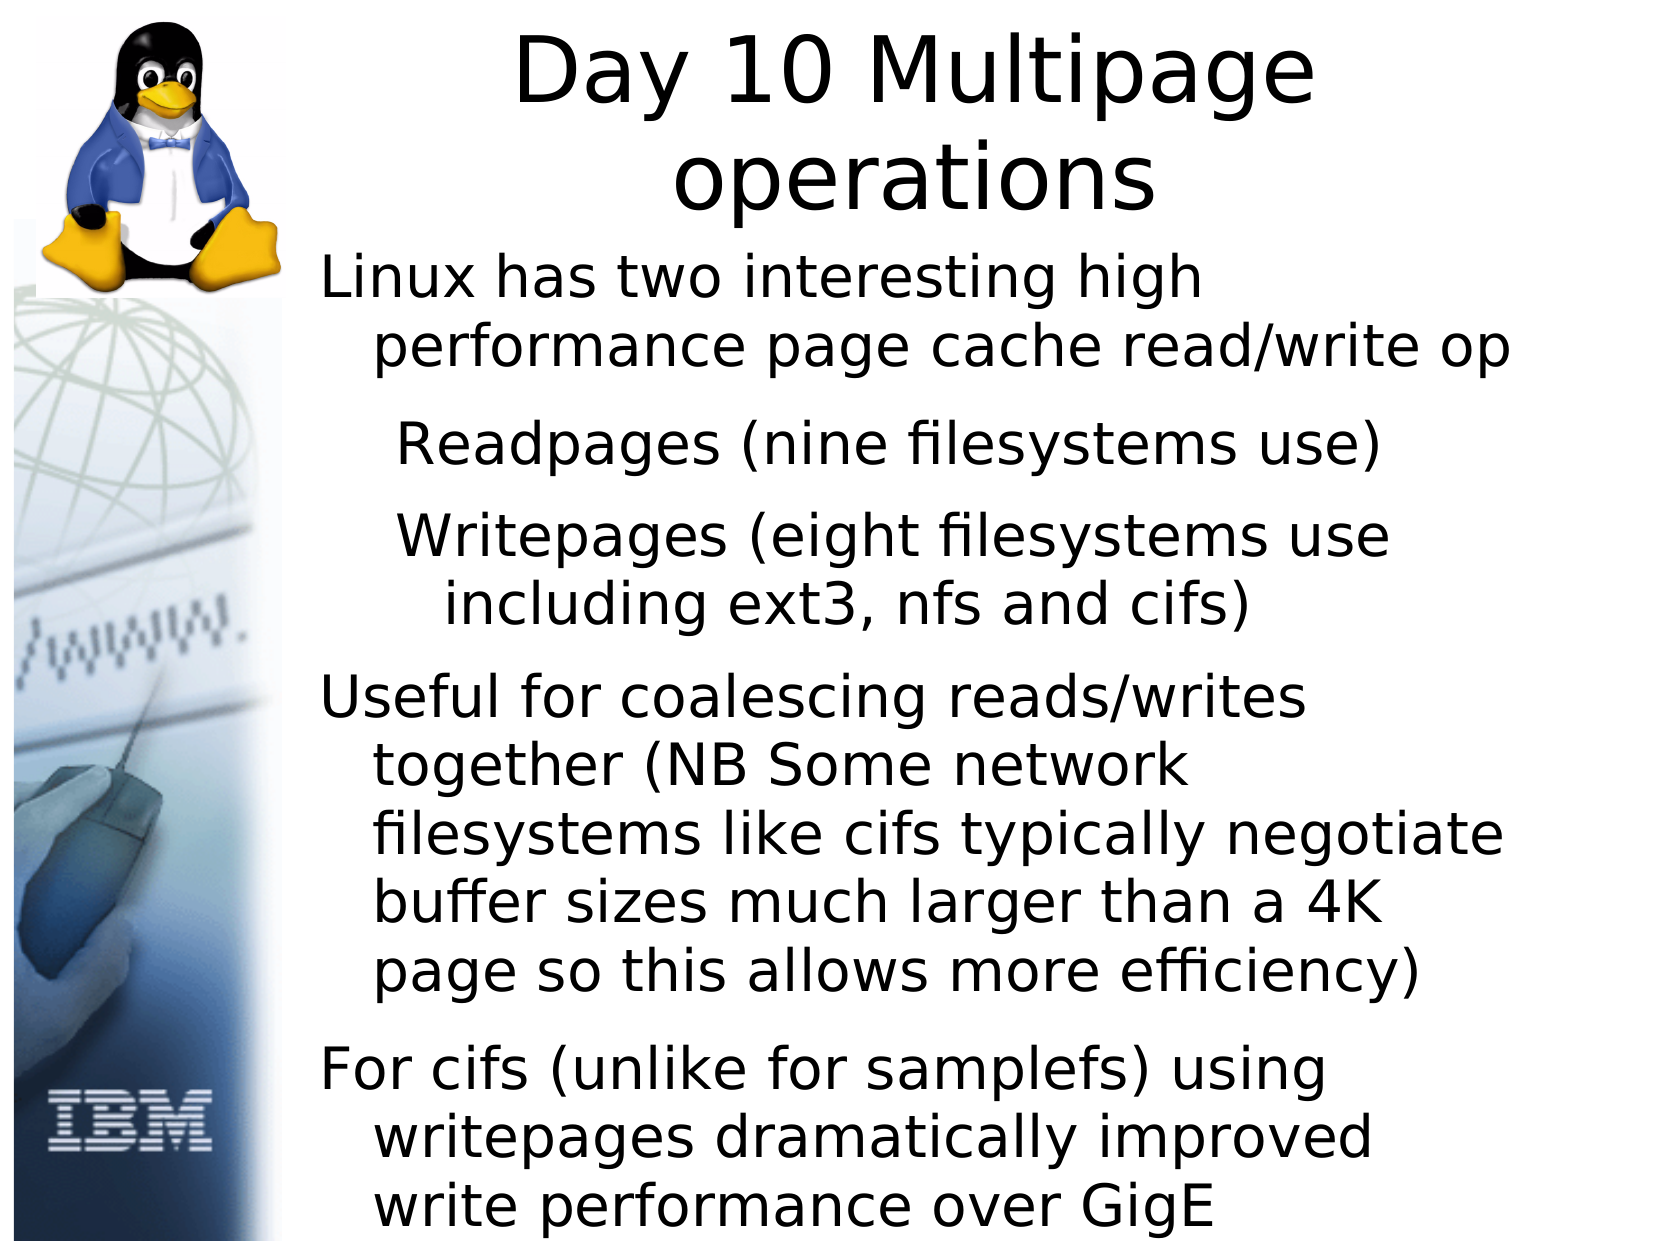

# Day 10 Multipage operations
Linux has two interesting high performance page cache read/write op
Readpages (nine filesystems use)
Writepages (eight filesystems use including ext3, nfs and cifs)
Useful for coalescing reads/writes together (NB Some network filesystems like cifs typically negotiate buffer sizes much larger than a 4K page so this allows more efficiency)
For cifs (unlike for samplefs) using writepages dramatically improved write performance over GigE